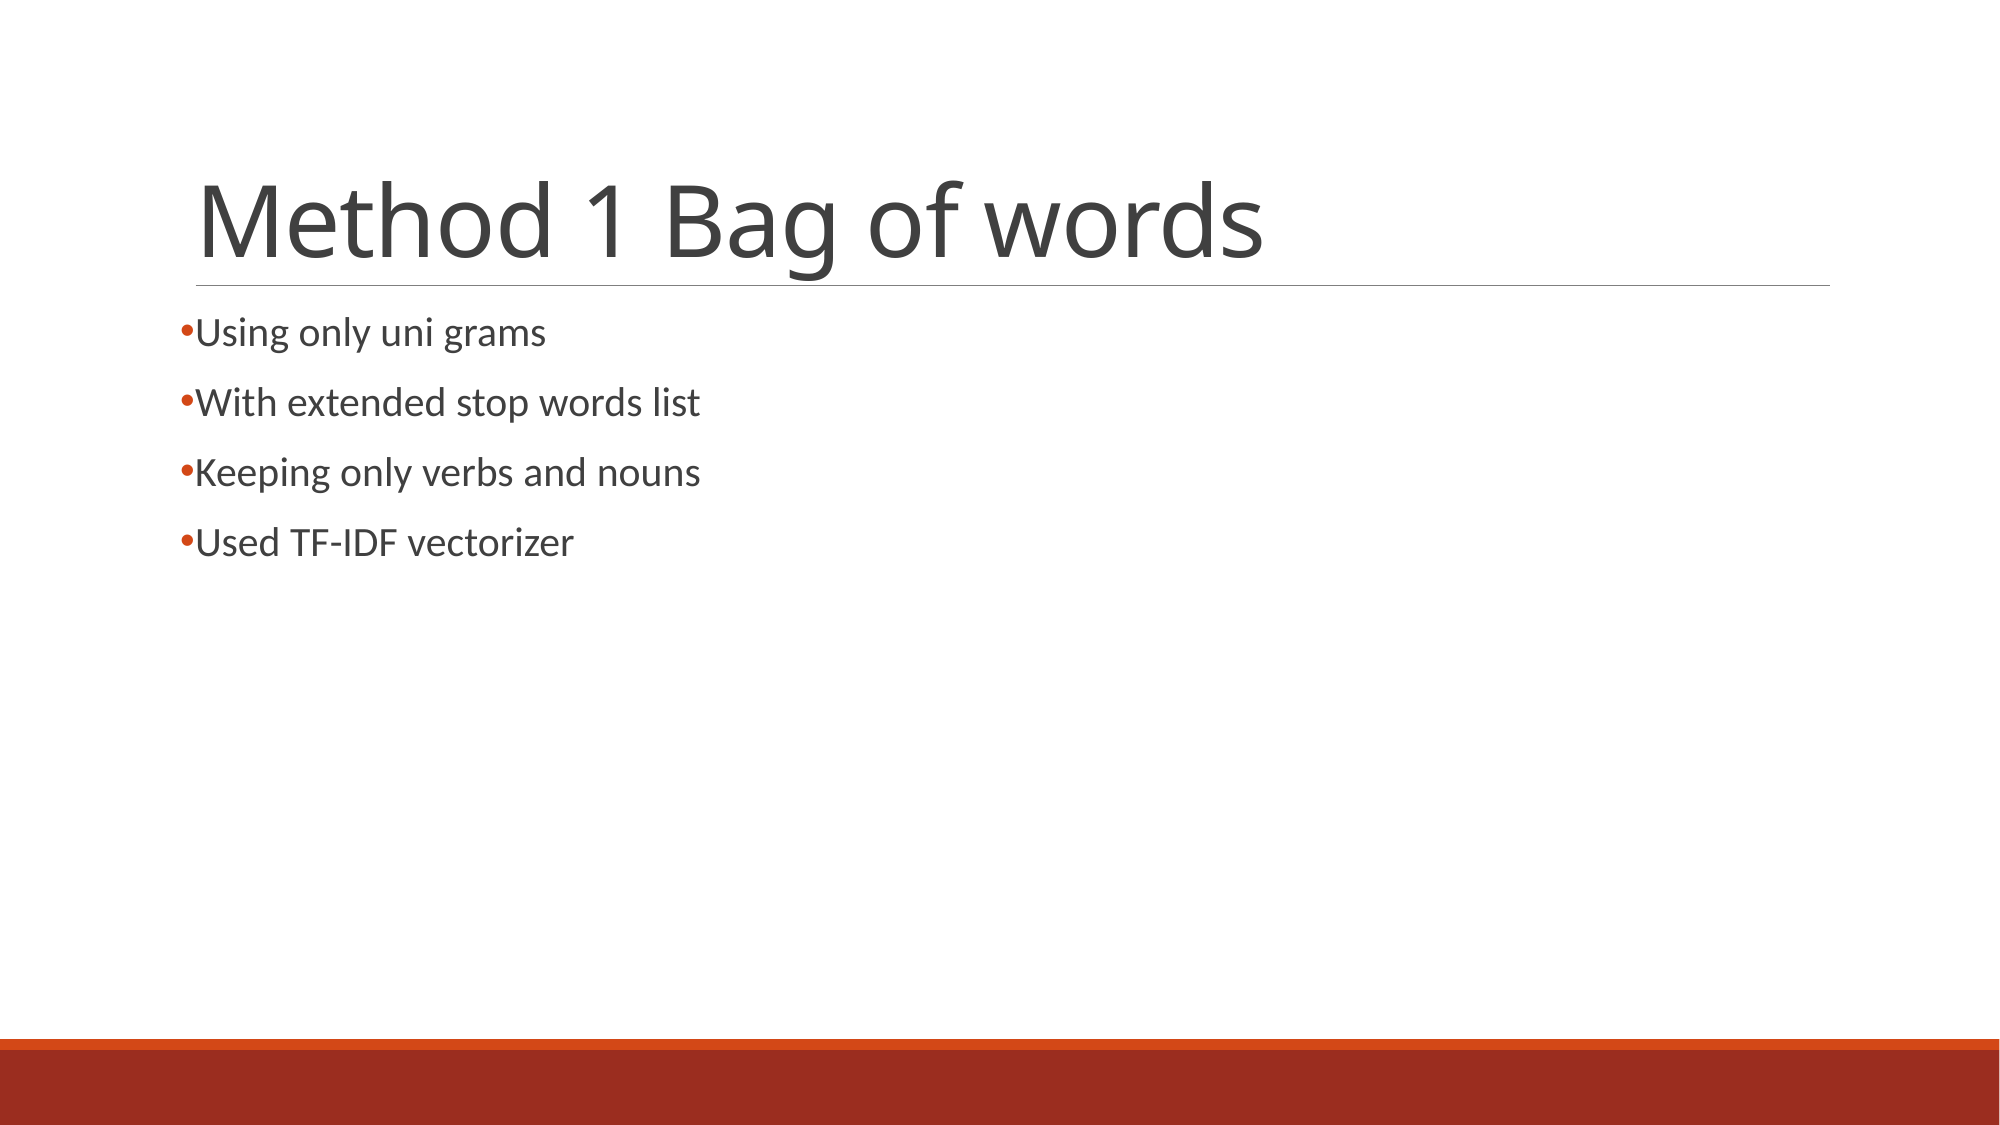

# Method 1 Bag of words
Using only uni grams
With extended stop words list
Keeping only verbs and nouns
Used TF-IDF vectorizer